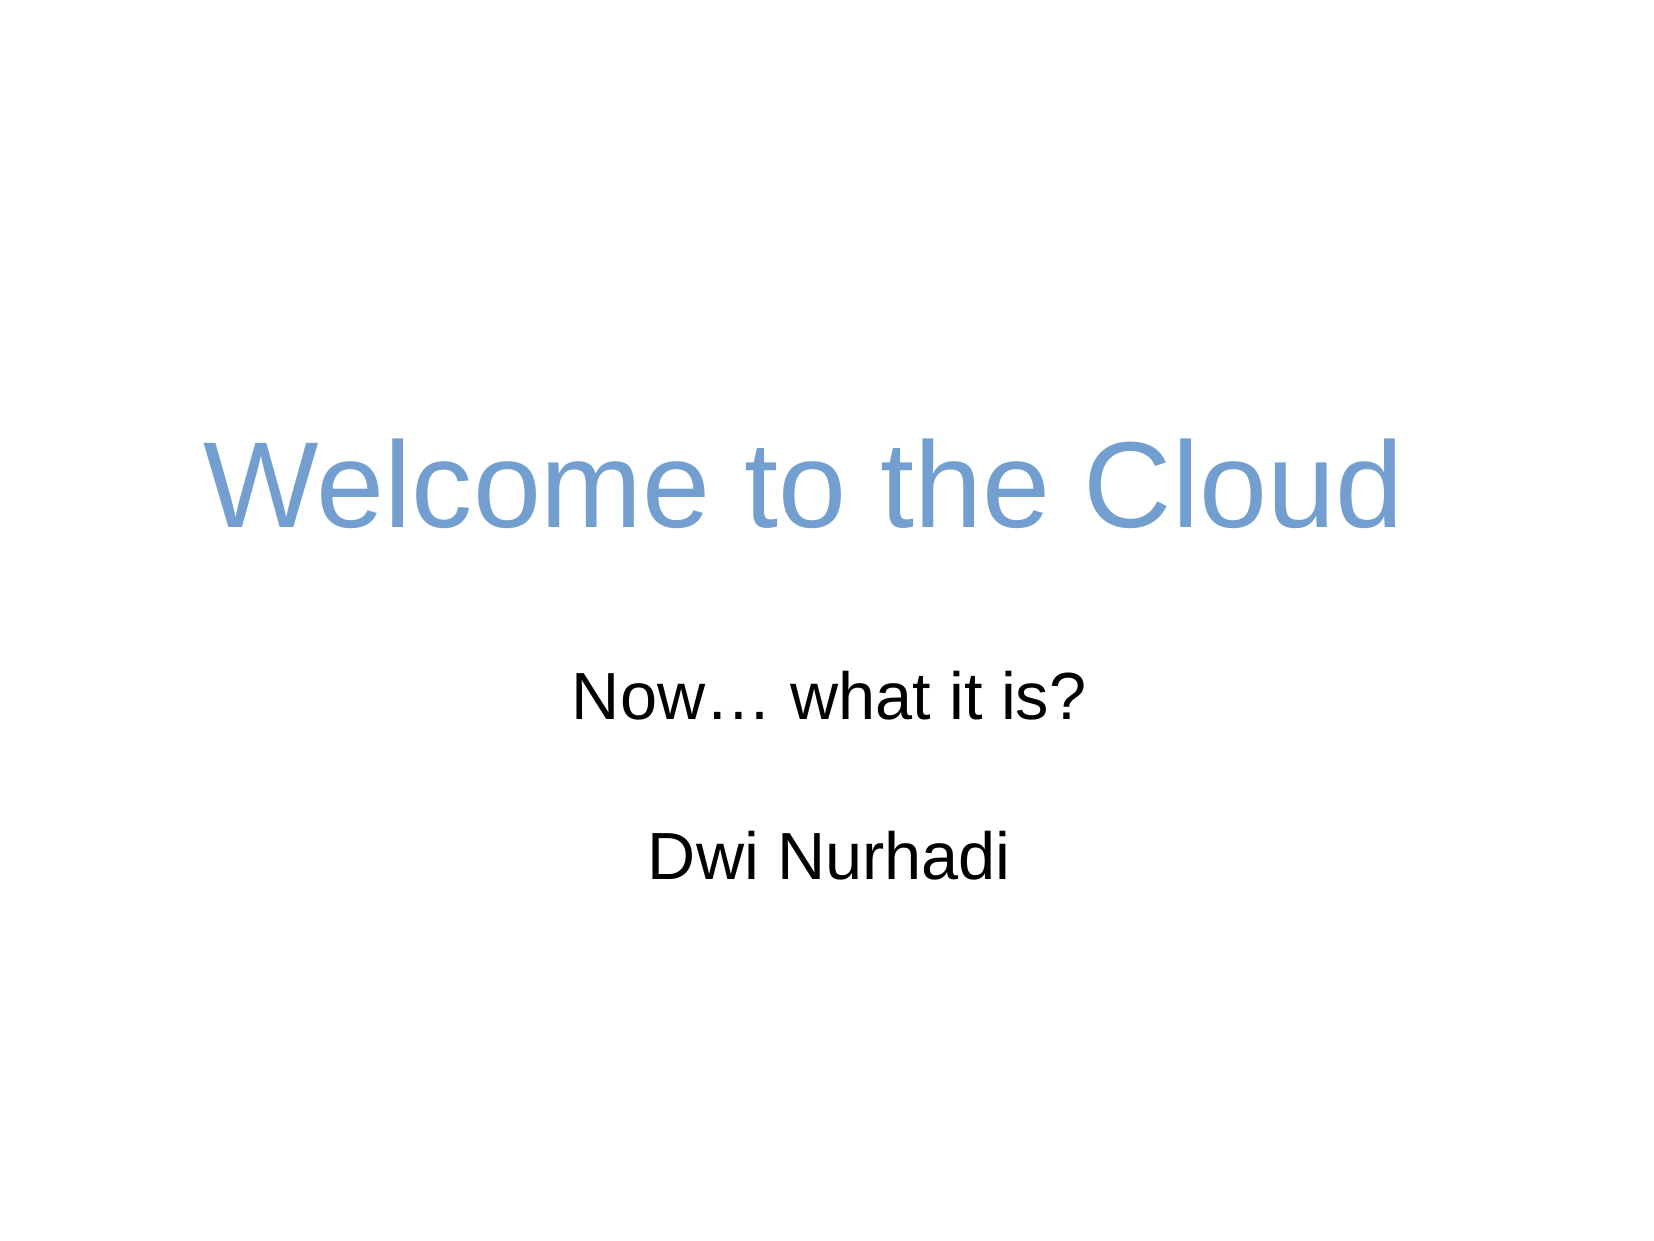

Welcome to the Cloud
# Now… what it is? Dwi Nurhadi